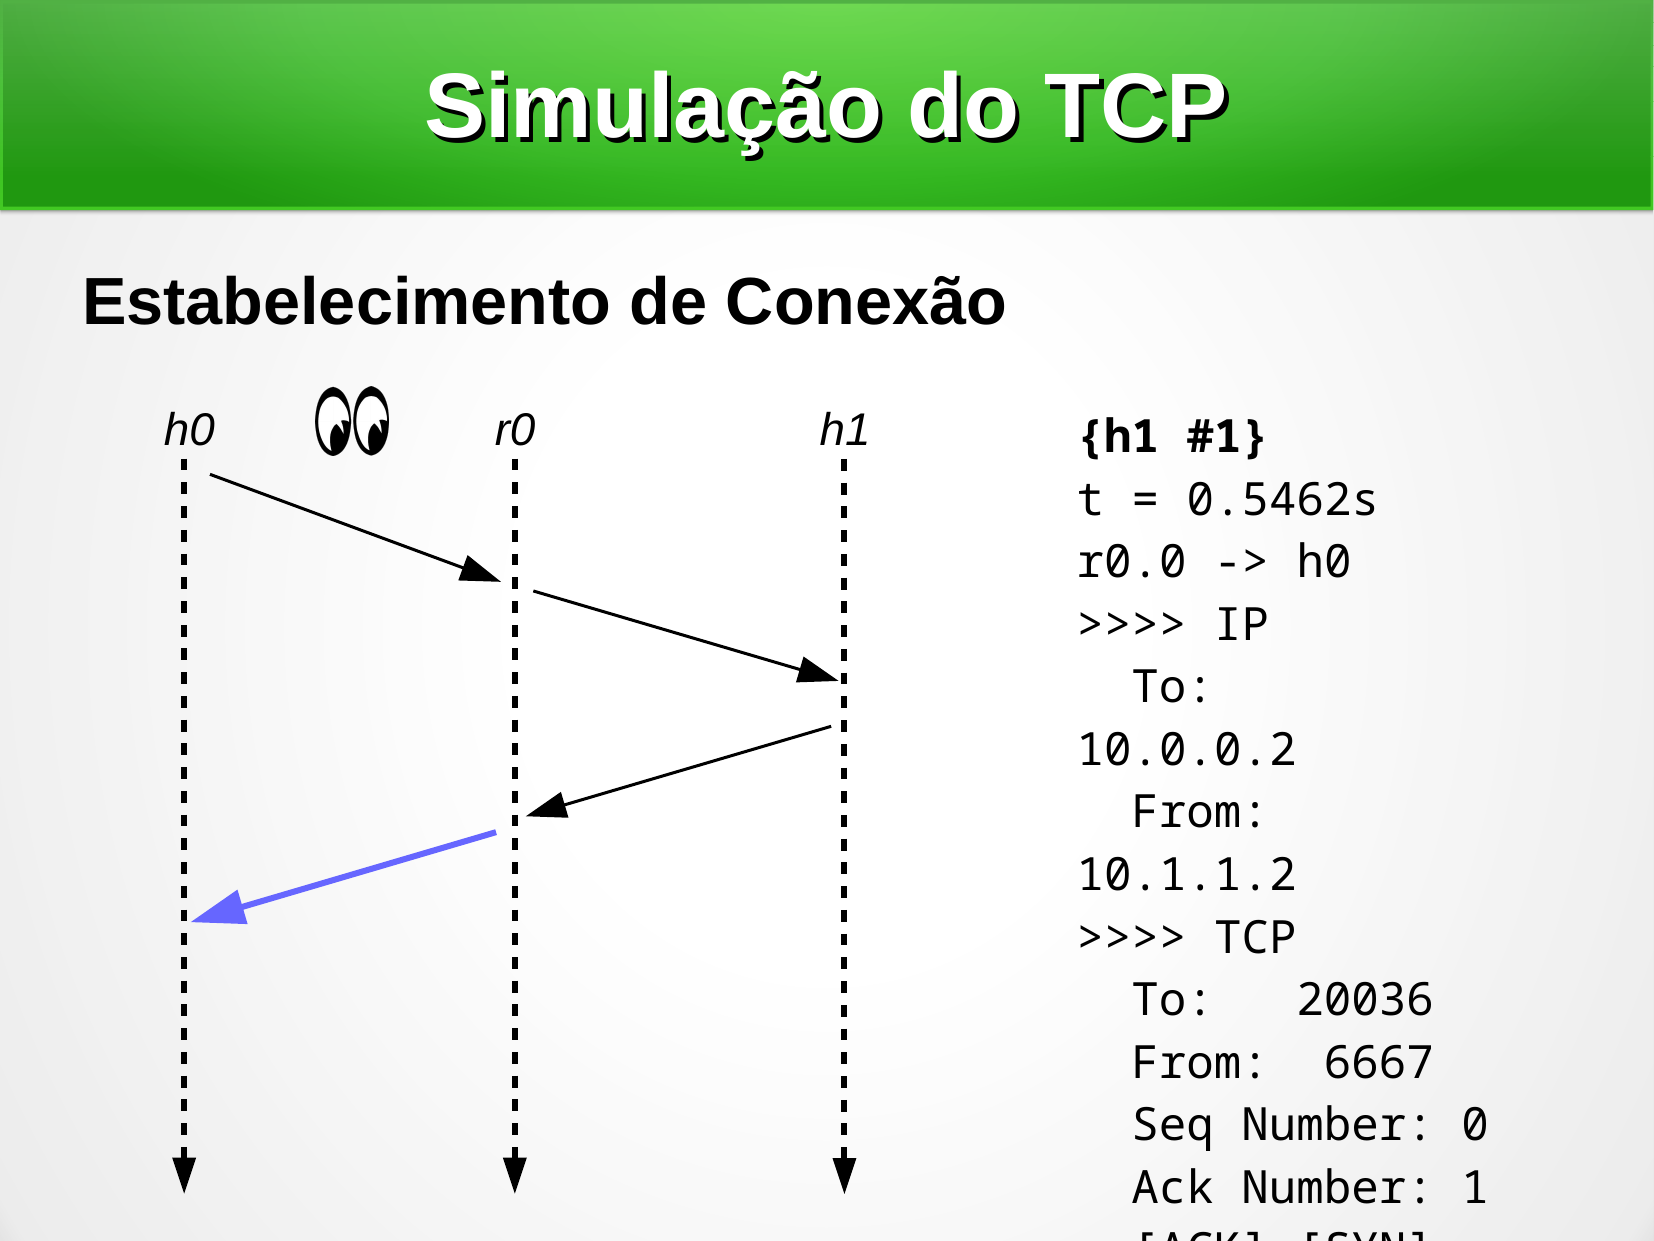

# Simulação do TCP
Estabelecimento de Conexão
{h1 #1}
t = 0.5462s
r0.0 -> h0
>>>> IP
 To: 10.0.0.2
 From: 10.1.1.2
>>>> TCP
 To: 20036
 From: 6667
 Seq Number: 0
 Ack Number: 1
 [ACK] [SYN]
r0
h0
h1